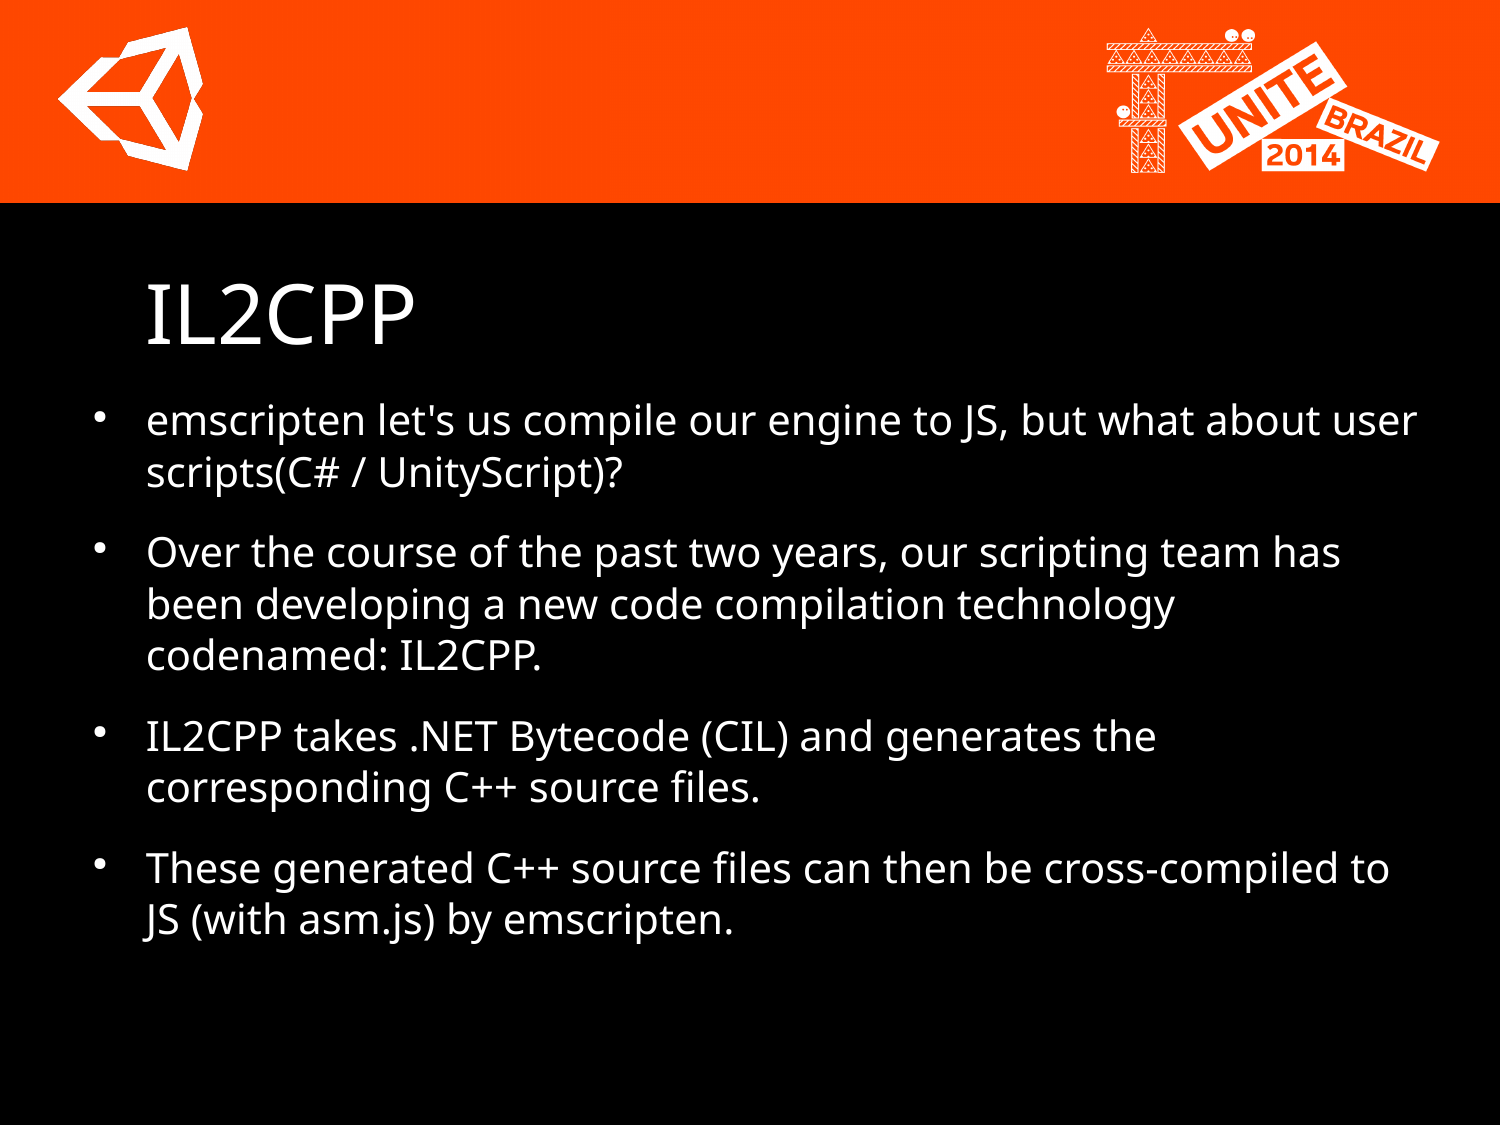

IL2CPP
emscripten let's us compile our engine to JS, but what about user scripts(C# / UnityScript)?
Over the course of the past two years, our scripting team has been developing a new code compilation technology codenamed: IL2CPP.
IL2CPP takes .NET Bytecode (CIL) and generates the corresponding C++ source files.
These generated C++ source files can then be cross-compiled to JS (with asm.js) by emscripten.
#